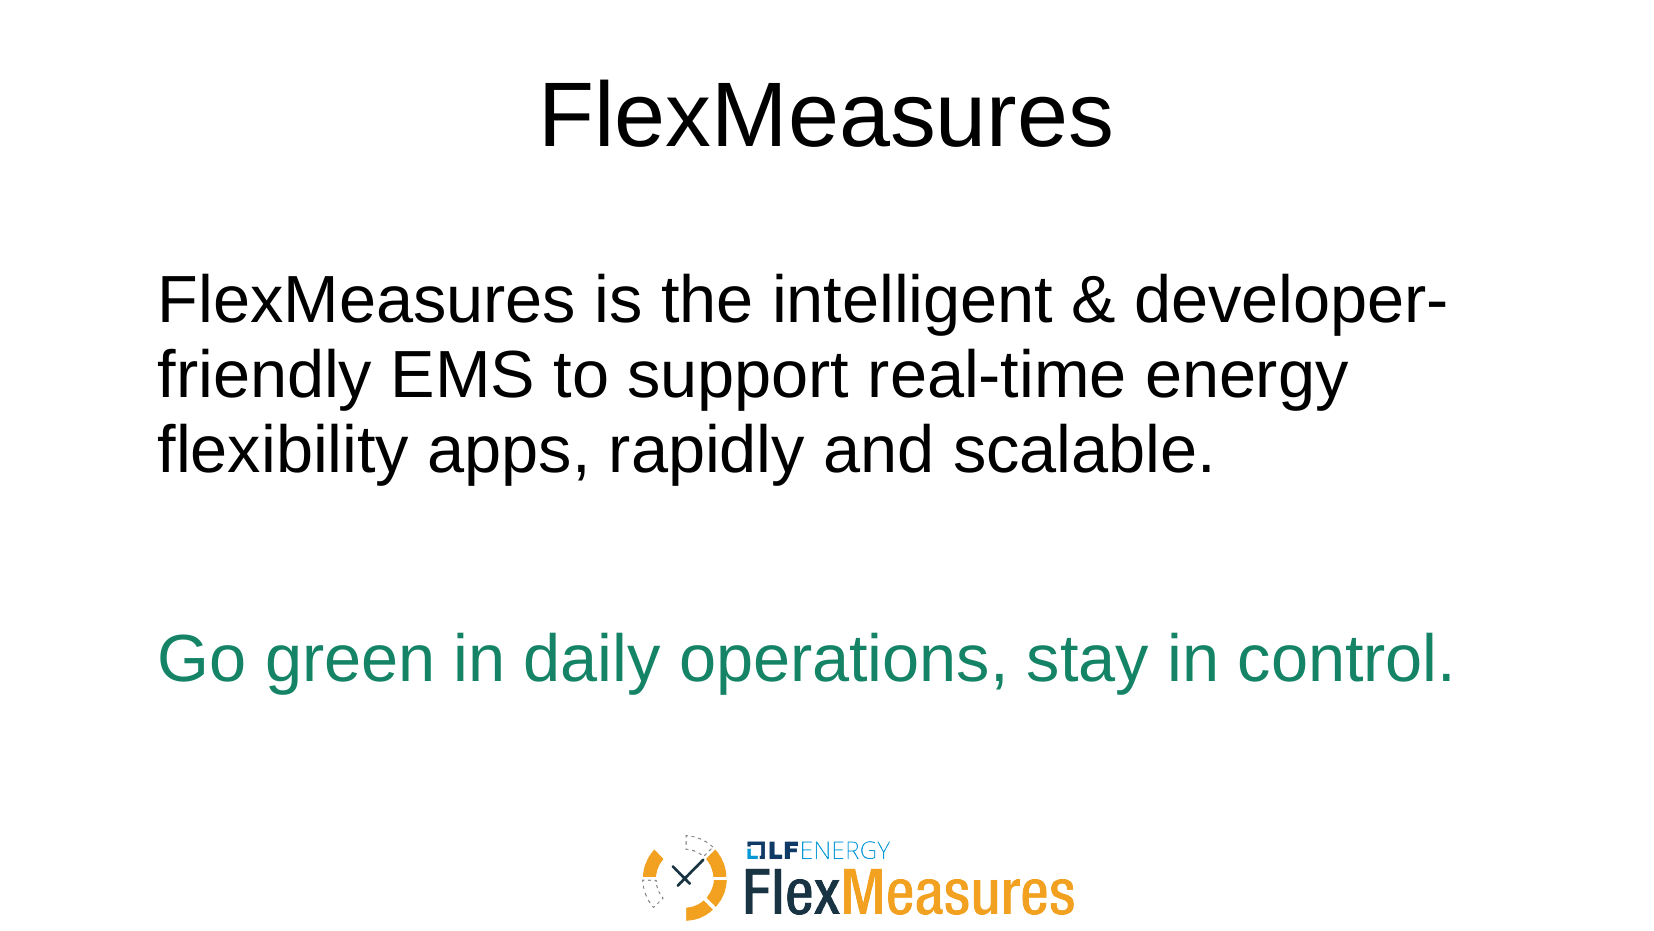

# FlexMeasures
FlexMeasures is the intelligent & developer-friendly EMS to support real-time energy flexibility apps, rapidly and scalable.
Go green in daily operations, stay in control.